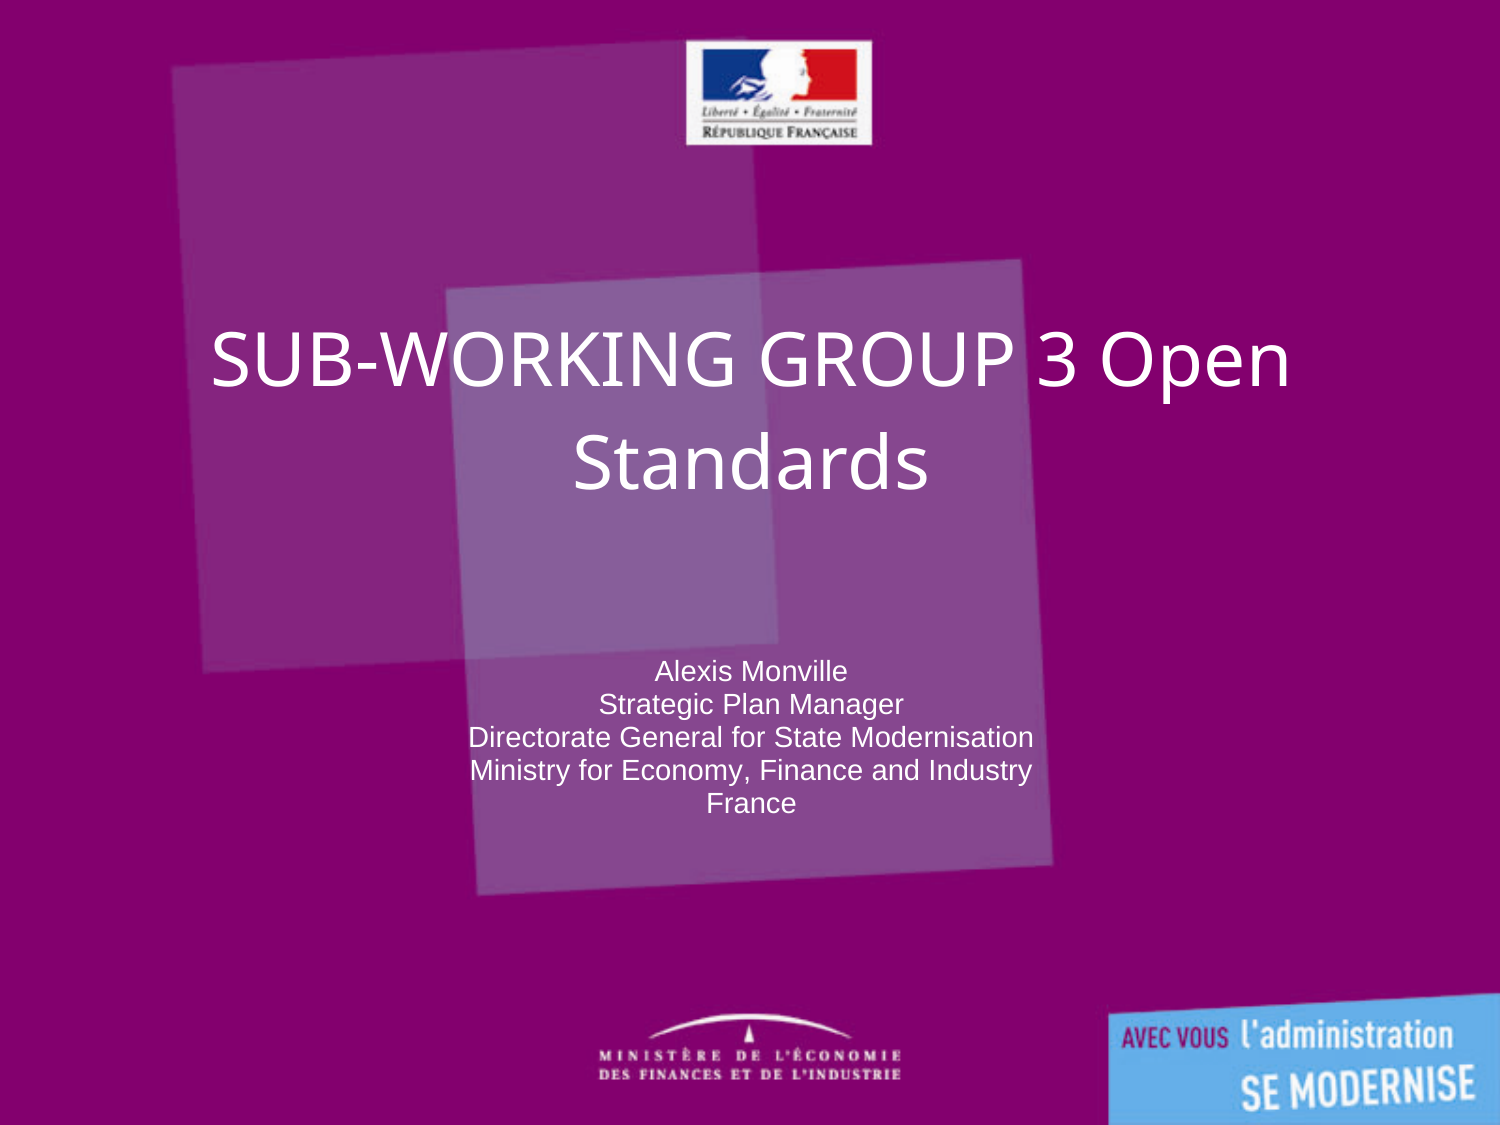

#
SUB-WORKING GROUP 3 Open Standards
Alexis Monville
Strategic Plan Manager
Directorate General for State Modernisation
Ministry for Economy, Finance and Industry
France